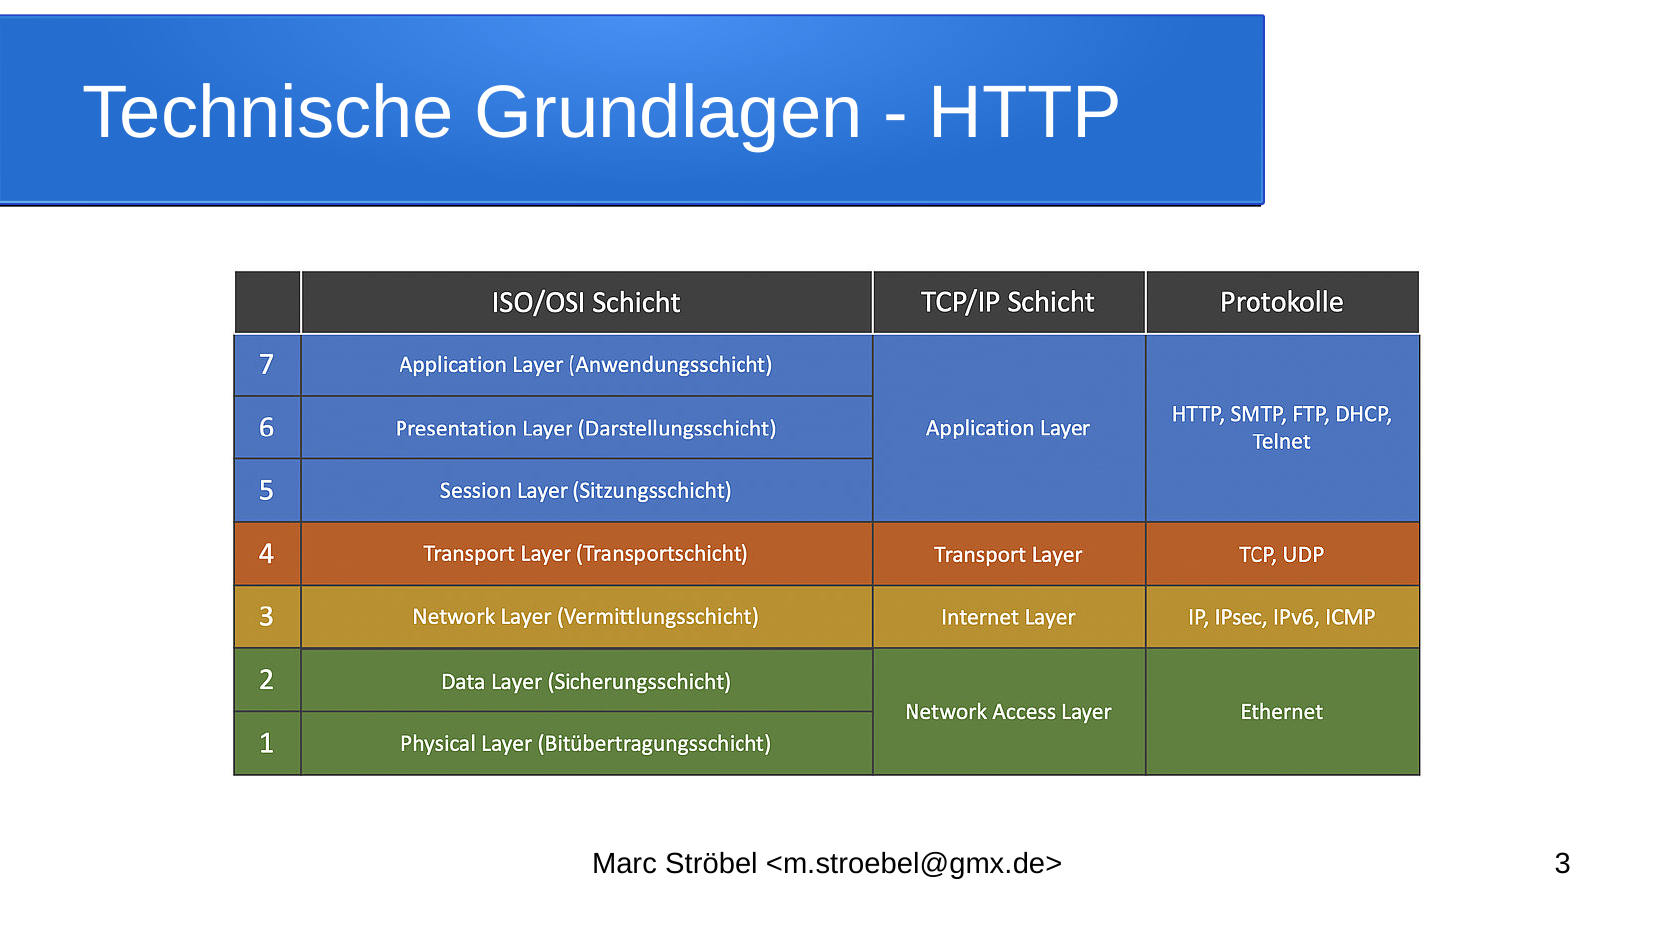

# Technische Grundlagen - HTTP
Marc Ströbel <m.stroebel@gmx.de>
3